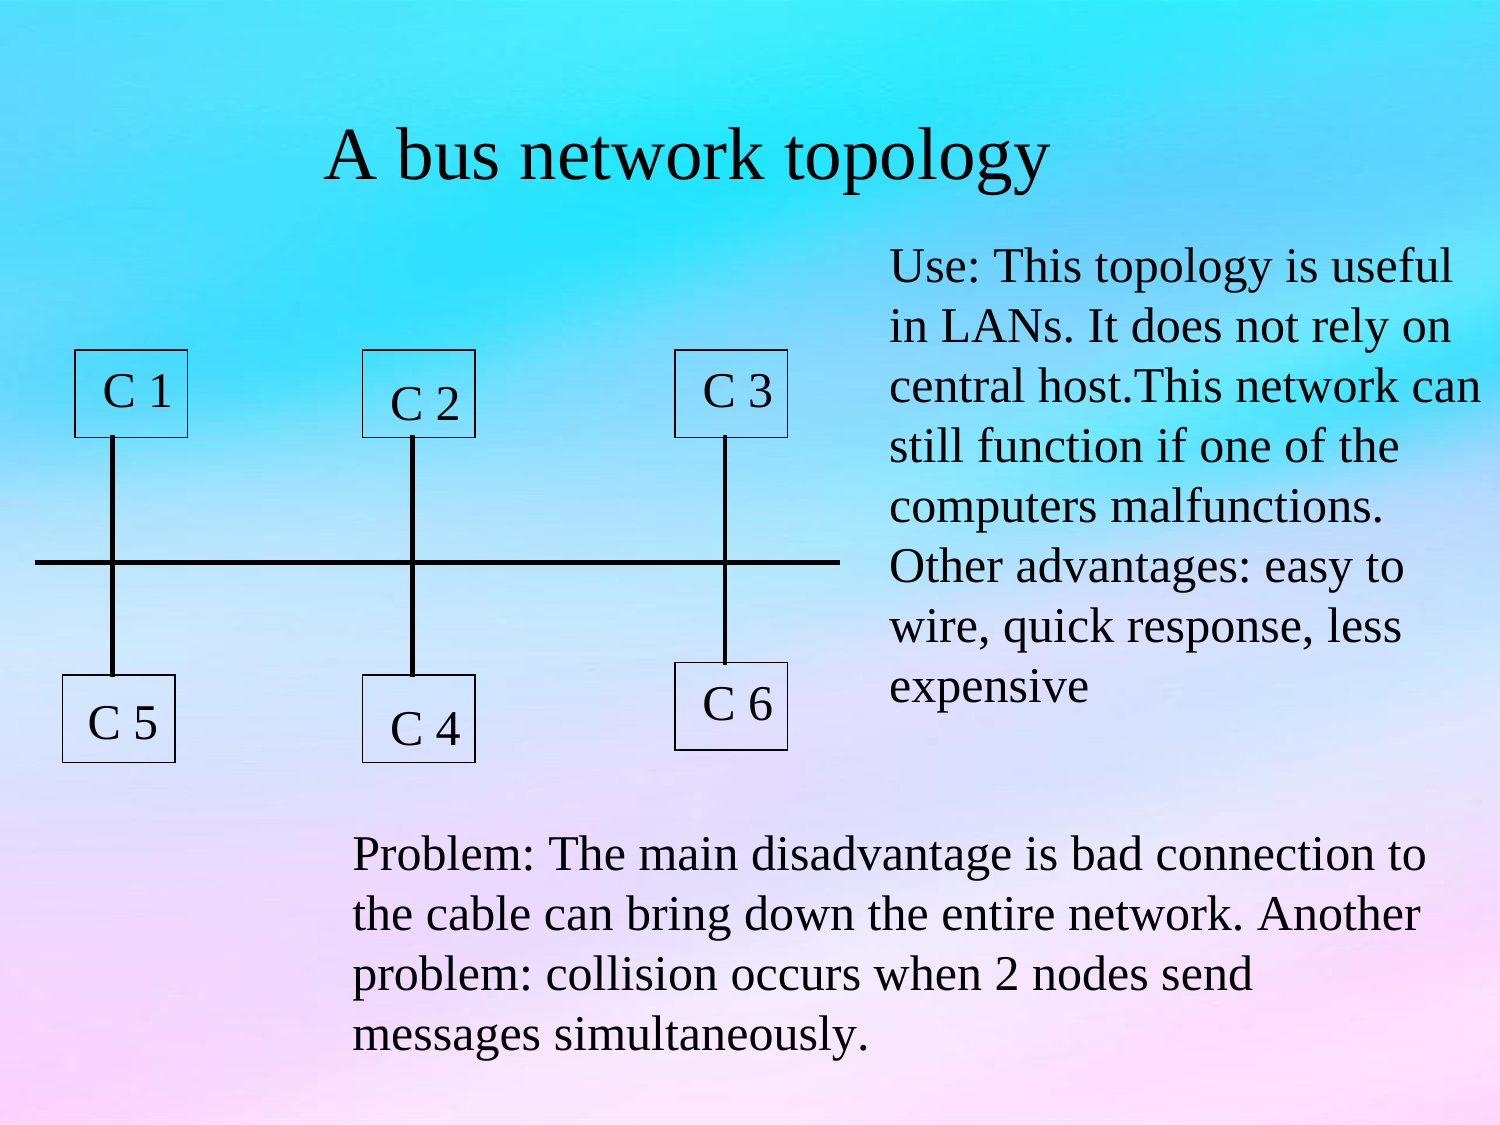

# A bus network topology
Use: This topology is useful
in LANs. It does not rely on
central host.This network can
still function if one of the
computers malfunctions.
Other advantages: easy to
wire, quick response, less
expensive
C 1
C 3
C 2
C 6
C 5
C 4
Problem: The main disadvantage is bad connection to the cable can bring down the entire network. Another problem: collision occurs when 2 nodes send messages simultaneously.